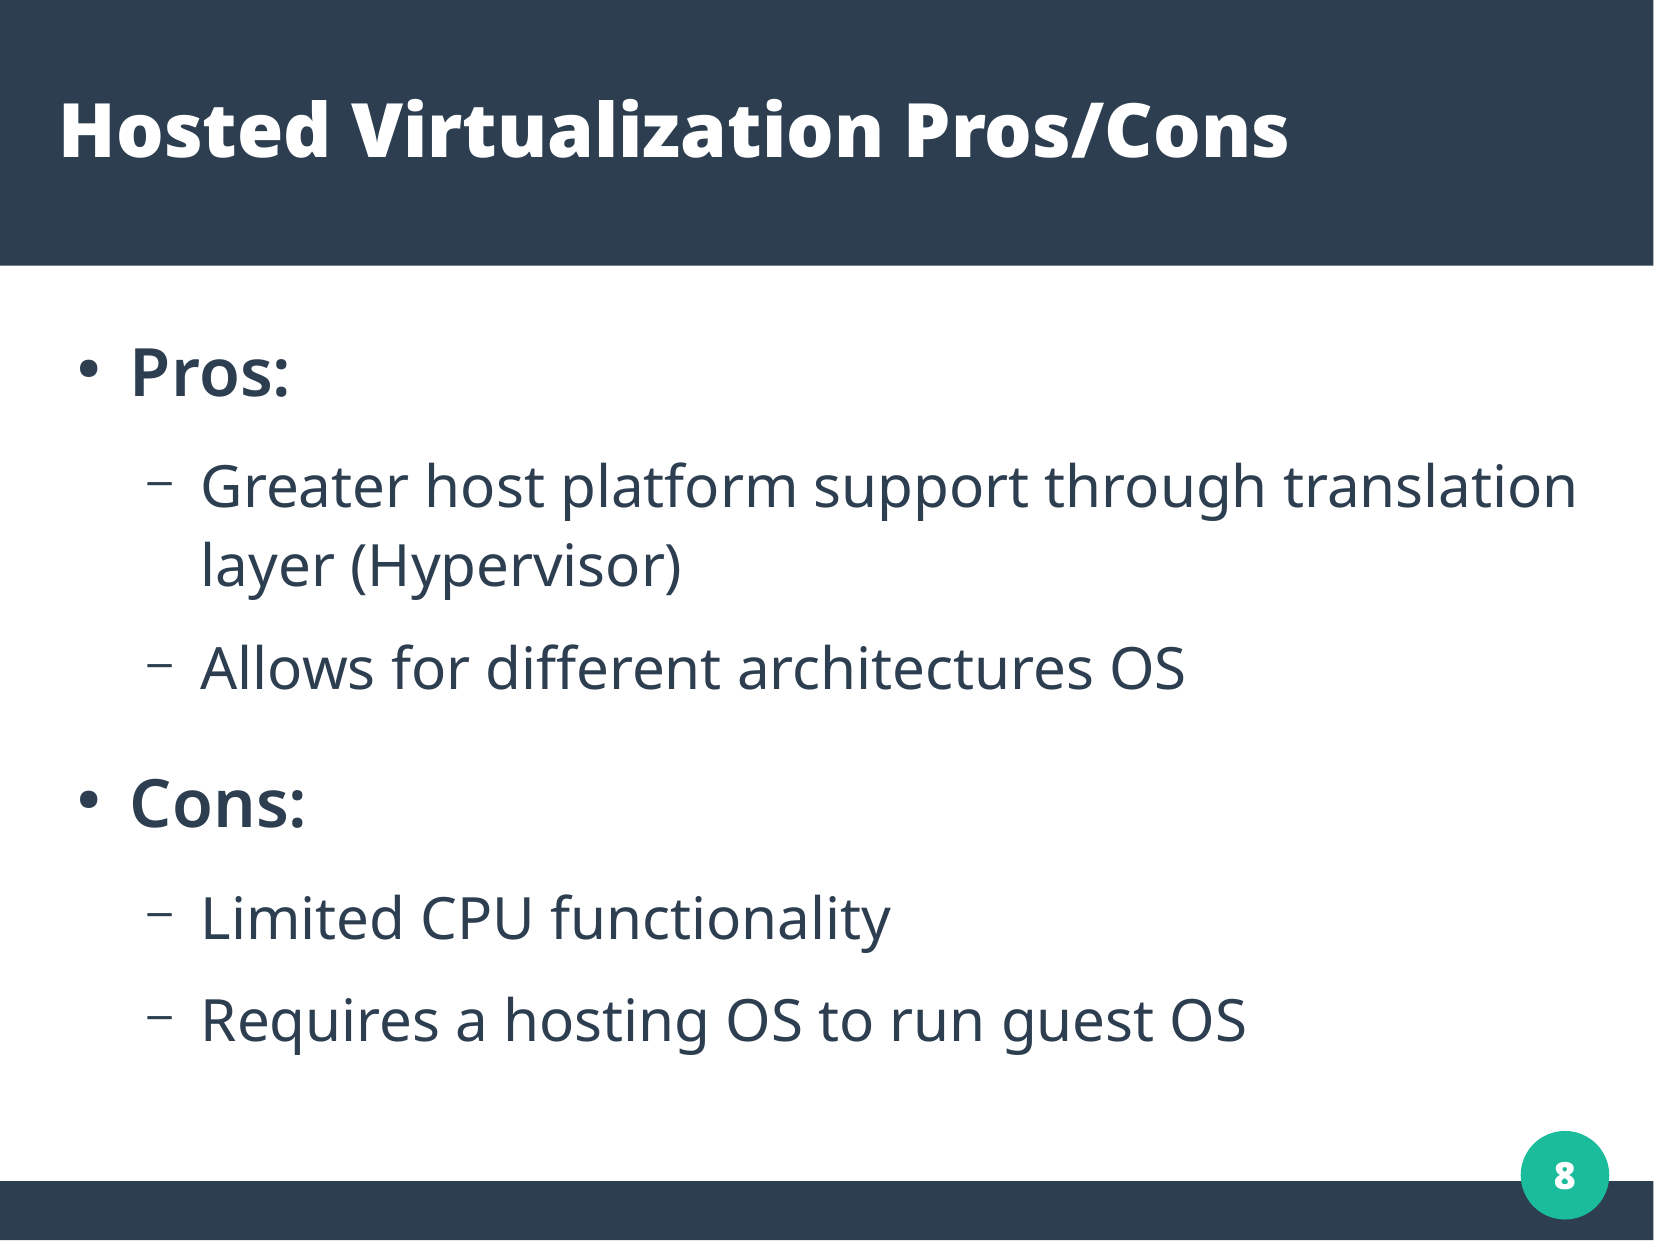

# Hosted Virtualization Pros/Cons
Pros:
Greater host platform support through translation layer (Hypervisor)
Allows for different architectures OS
Cons:
Limited CPU functionality
Requires a hosting OS to run guest OS
8